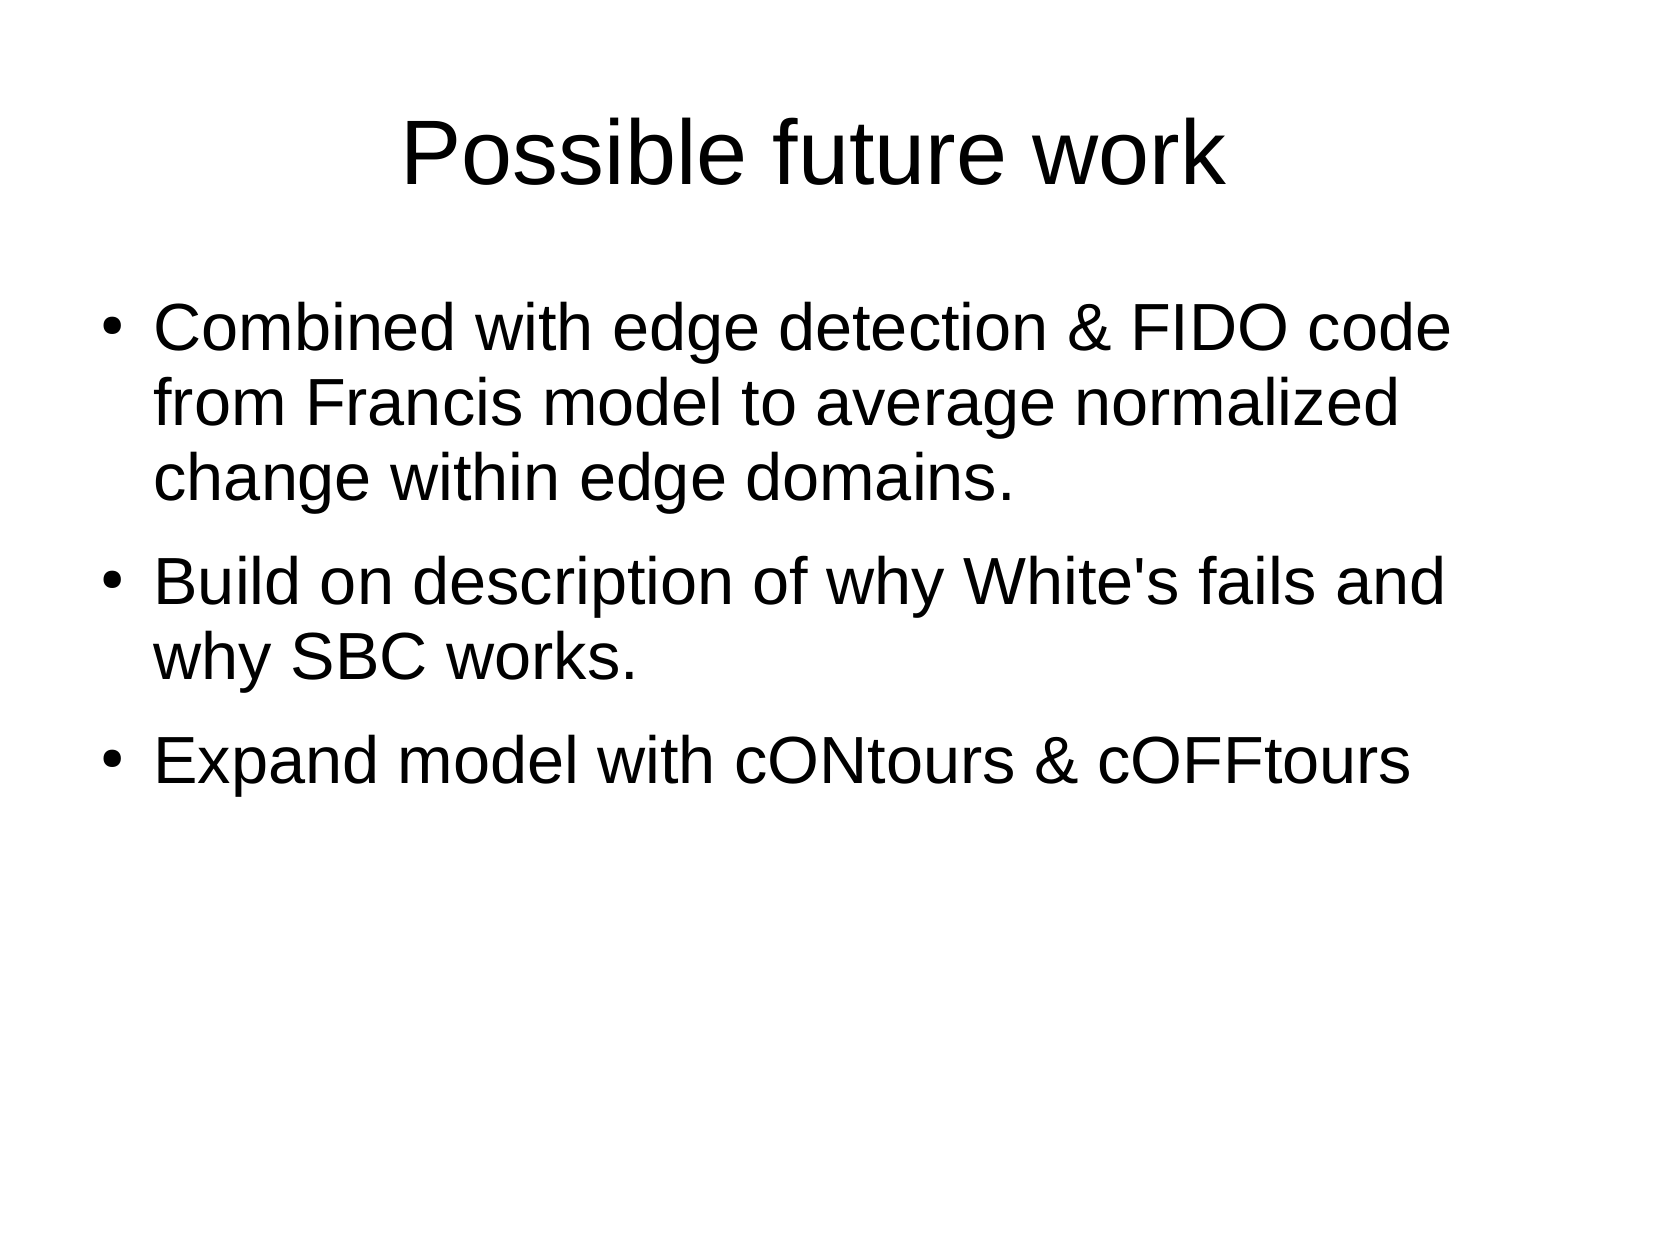

# Possible future work
Combined with edge detection & FIDO code from Francis model to average normalized change within edge domains.
Build on description of why White's fails and why SBC works.
Expand model with cONtours & cOFFtours